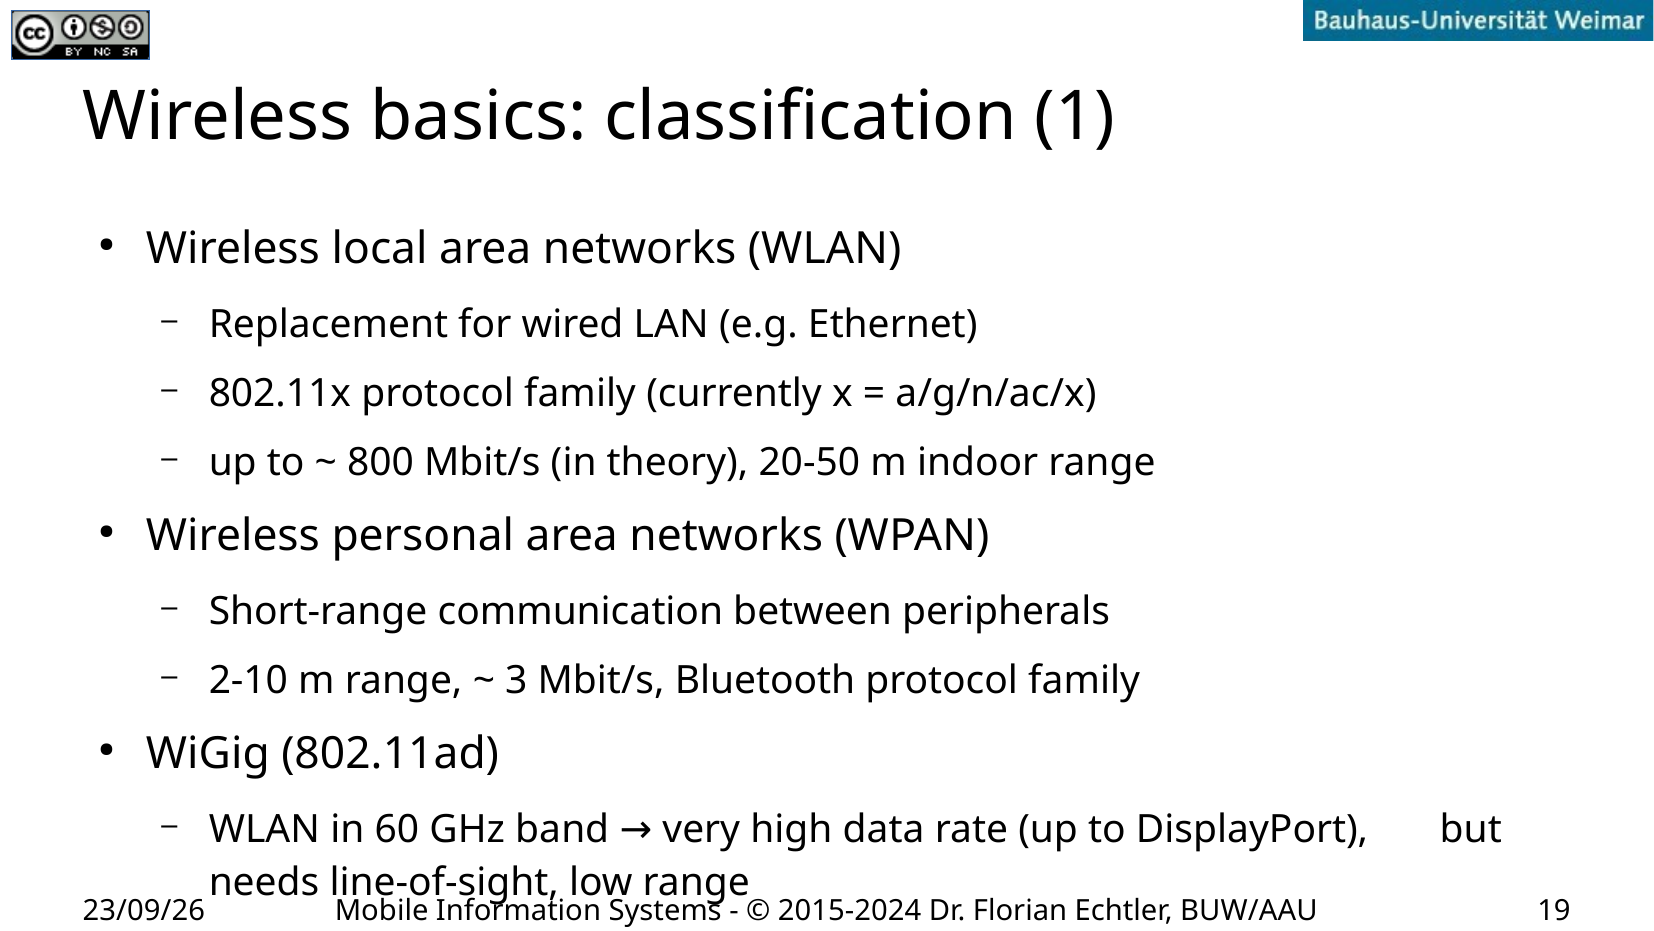

# Wireless basics: classification (1)
Wireless local area networks (WLAN)
Replacement for wired LAN (e.g. Ethernet)
802.11x protocol family (currently x = a/g/n/ac/x)
up to ~ 800 Mbit/s (in theory), 20-50 m indoor range
Wireless personal area networks (WPAN)
Short-range communication between peripherals
2-10 m range, ~ 3 Mbit/s, Bluetooth protocol family
WiGig (802.11ad)
WLAN in 60 GHz band → very high data rate (up to DisplayPort), but needs line-of-sight, low range
Mobile Information Systems - © 2015-2024 Dr. Florian Echtler, BUW/AAU
19